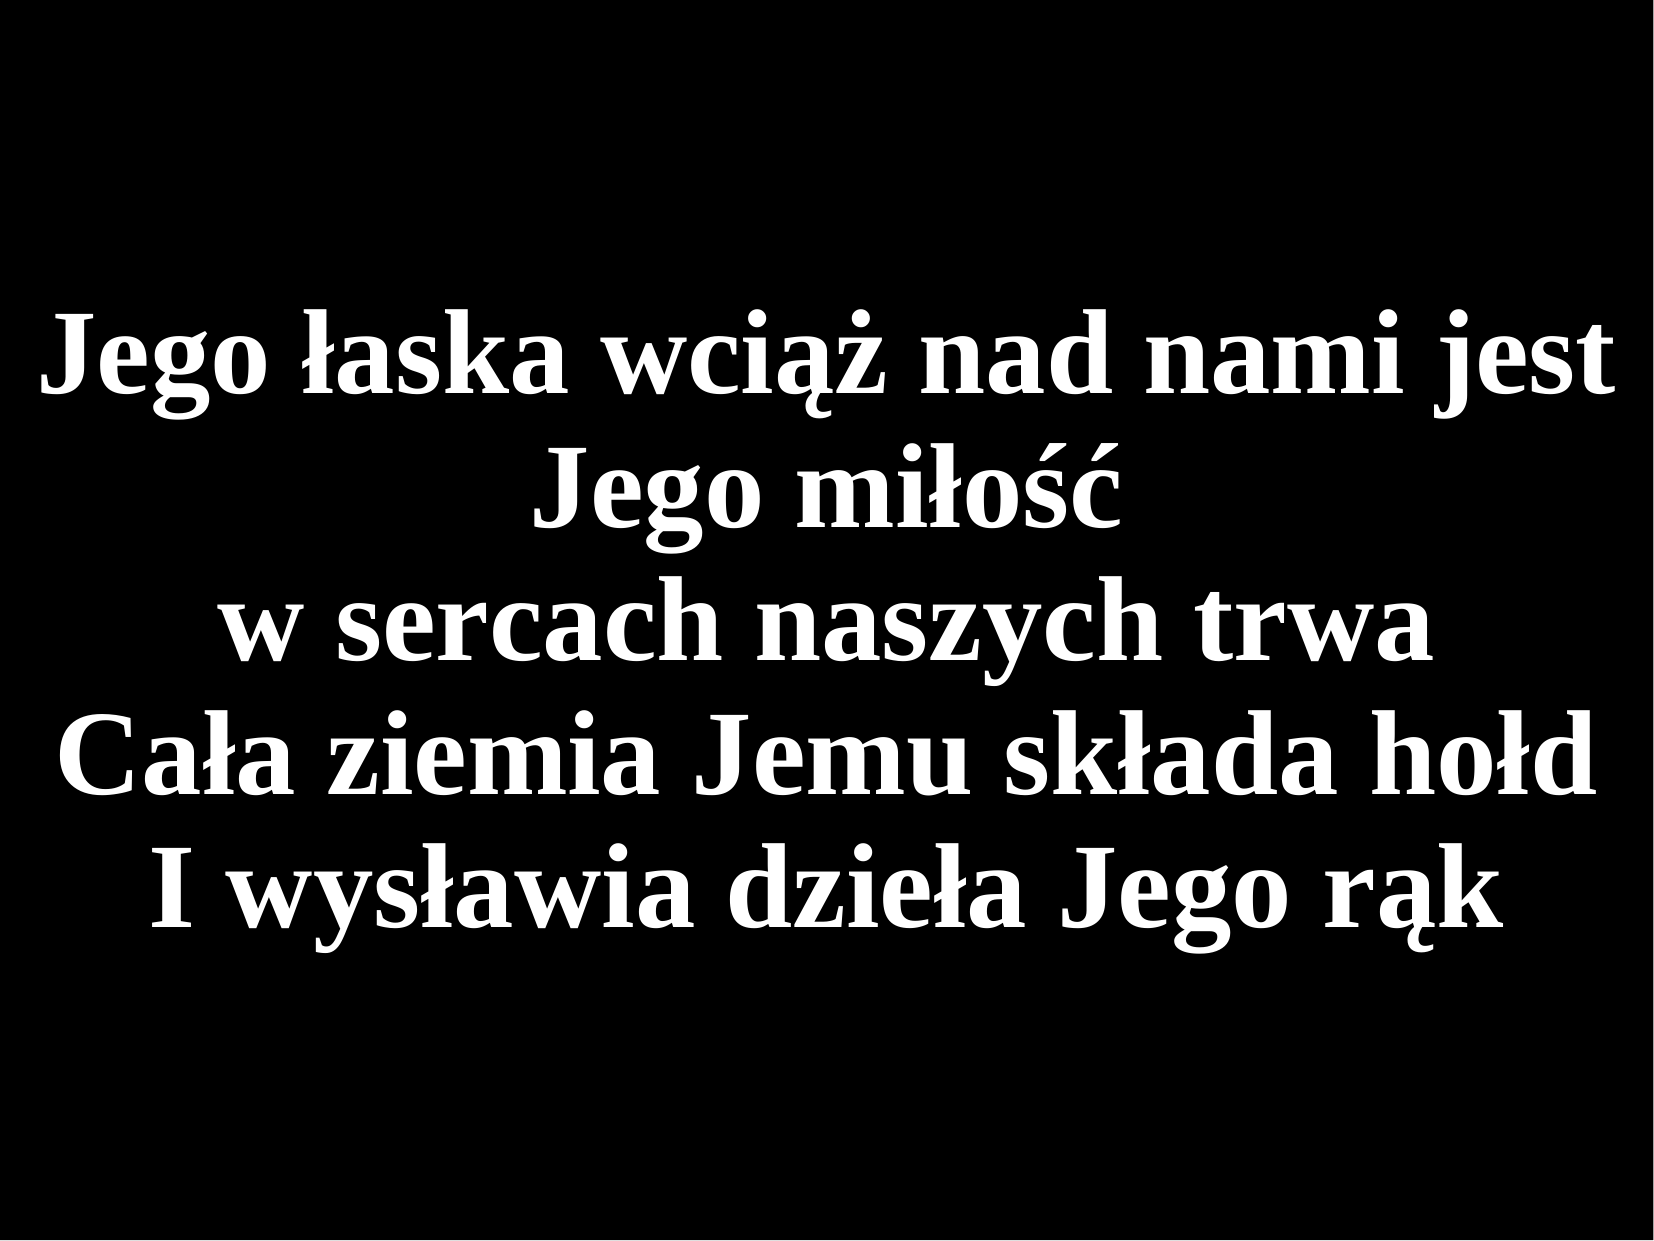

# Jego łaska wciąż nad nami jest Jego miłość w sercach naszych trwa Cała ziemia Jemu składa hołd I wysławia dzieła Jego rąk